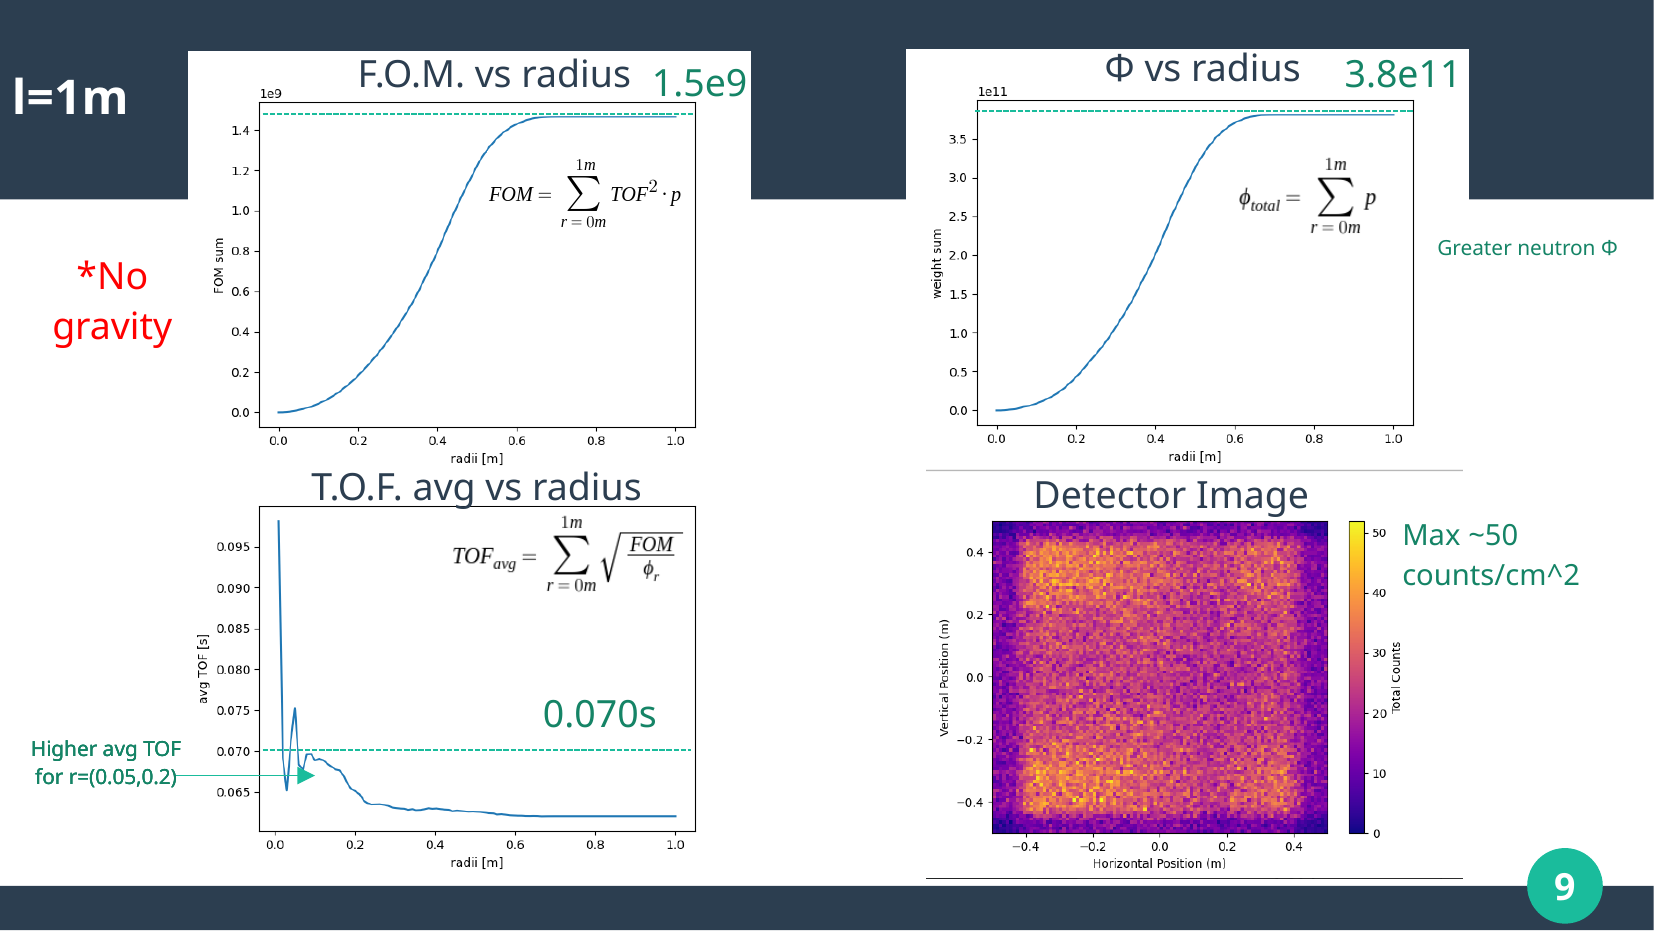

Φ vs radius
F.O.M. vs radius
3.8e11
# l=1m
1.5e9
Greater neutron Φ
*No gravity
T.O.F. avg vs radius
Detector Image
Max ~50 counts/cm^2
0.070s
Higher avg TOF for r=(0.05,0.2)
Higher avg TOF for r=(0.05,0.2)
Higher avg TOF for r=(0.05,0.2)